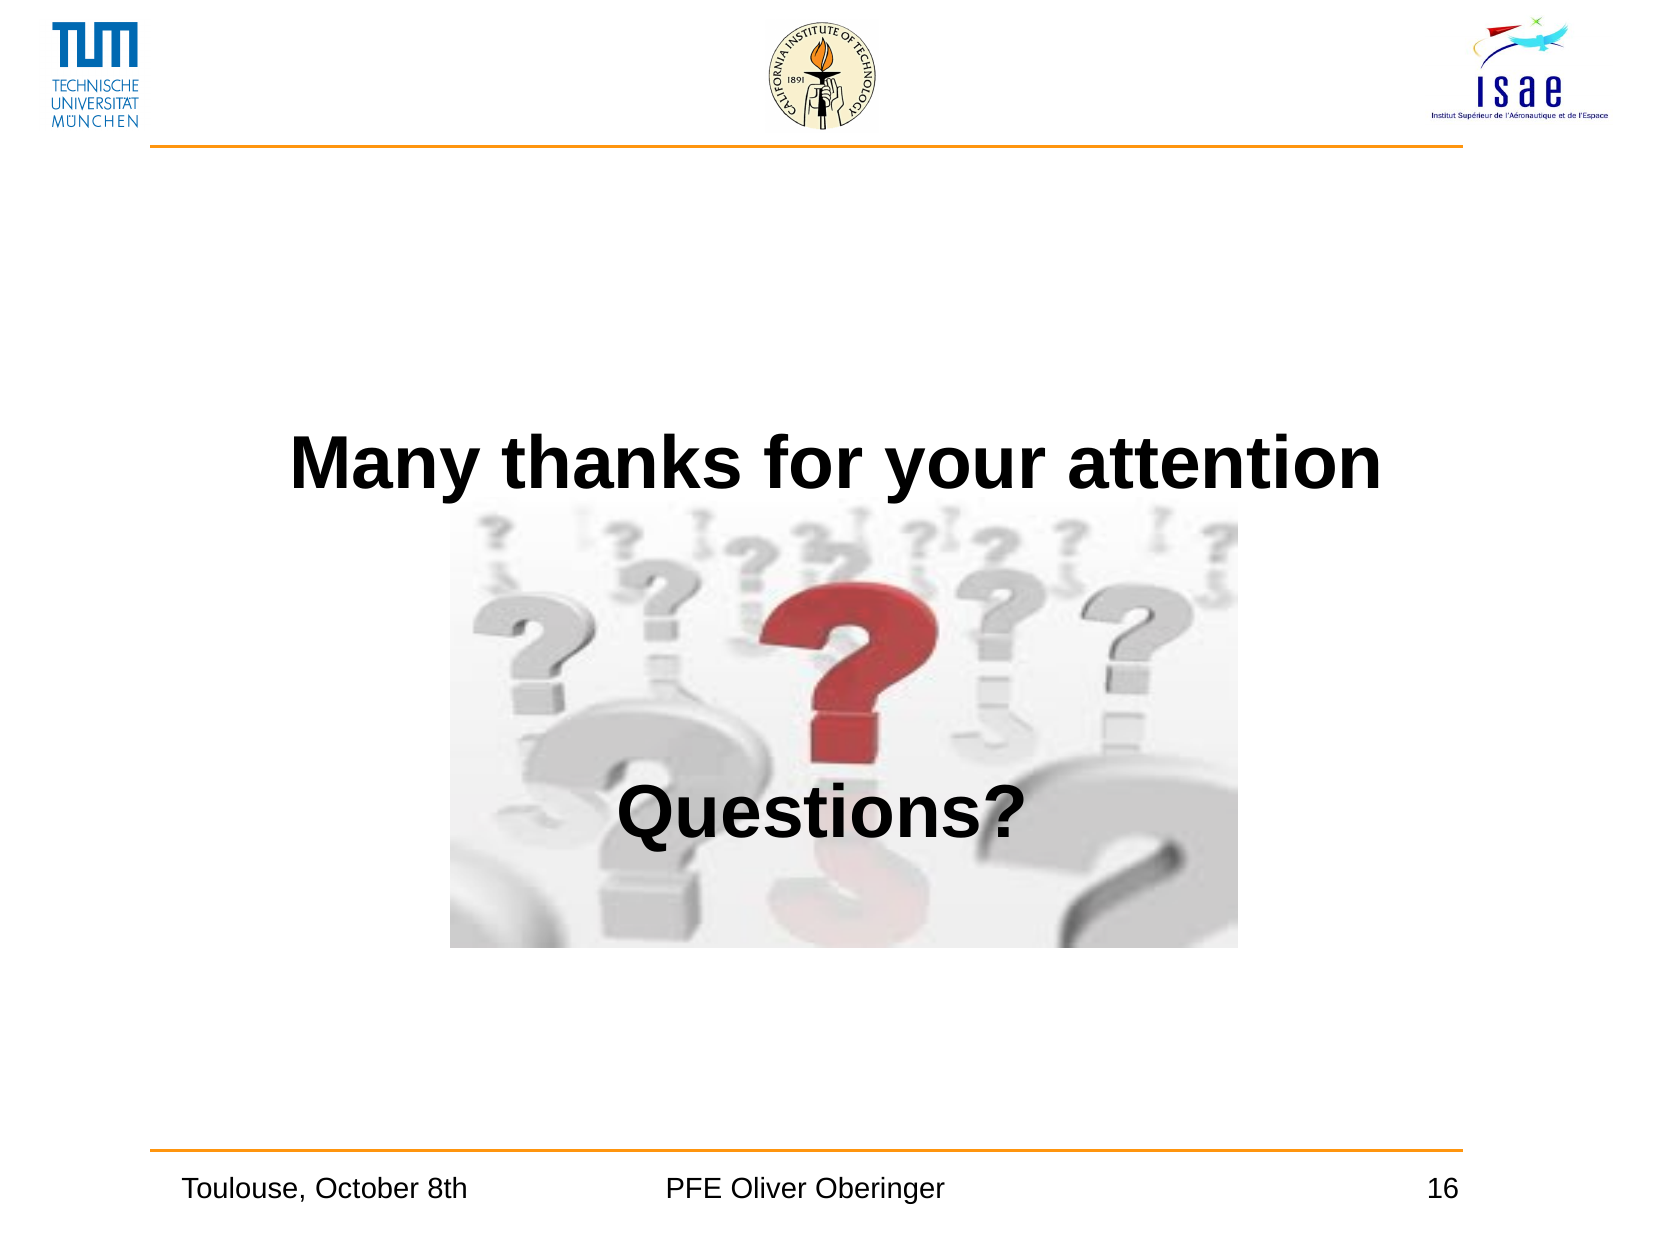

Many thanks for your attention
Questions?
Toulouse, October 8th
PFE Oliver Oberinger
16